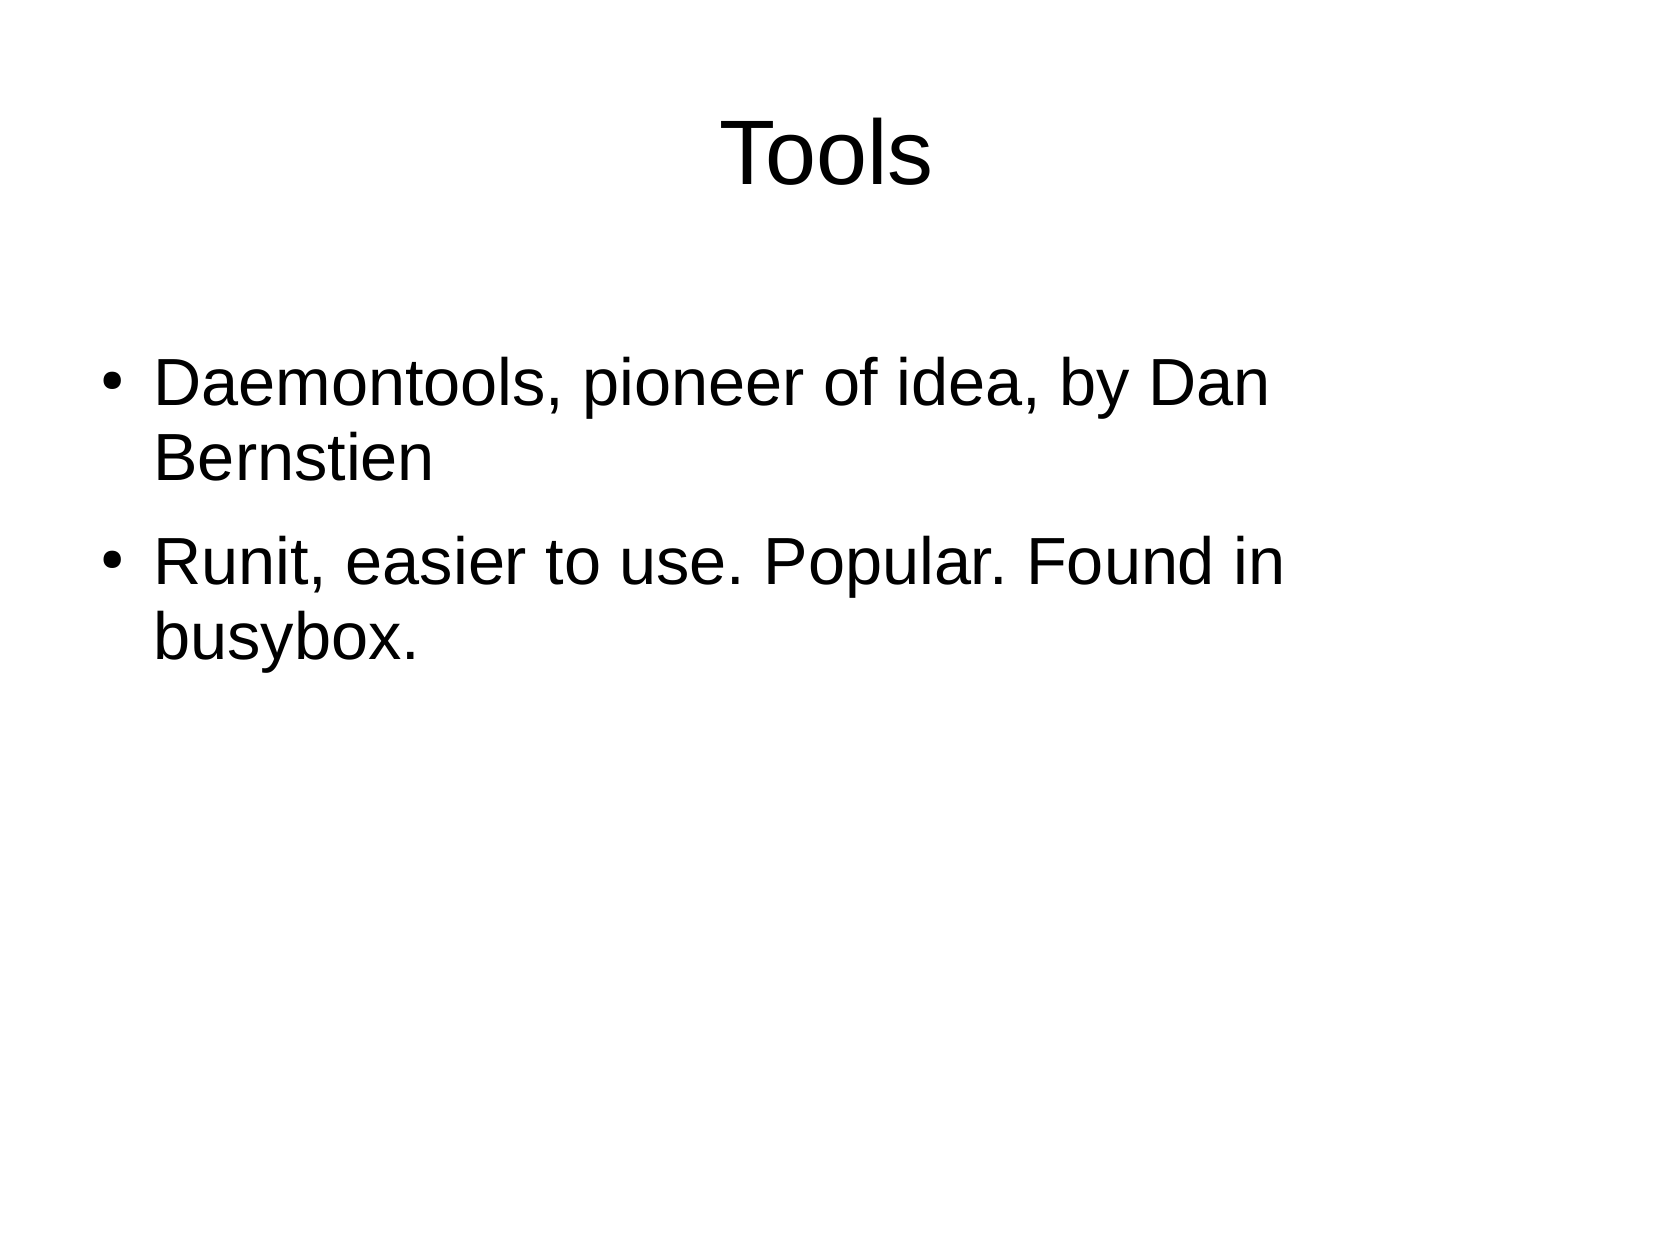

# Tools
Daemontools, pioneer of idea, by Dan Bernstien
Runit, easier to use. Popular. Found in busybox.